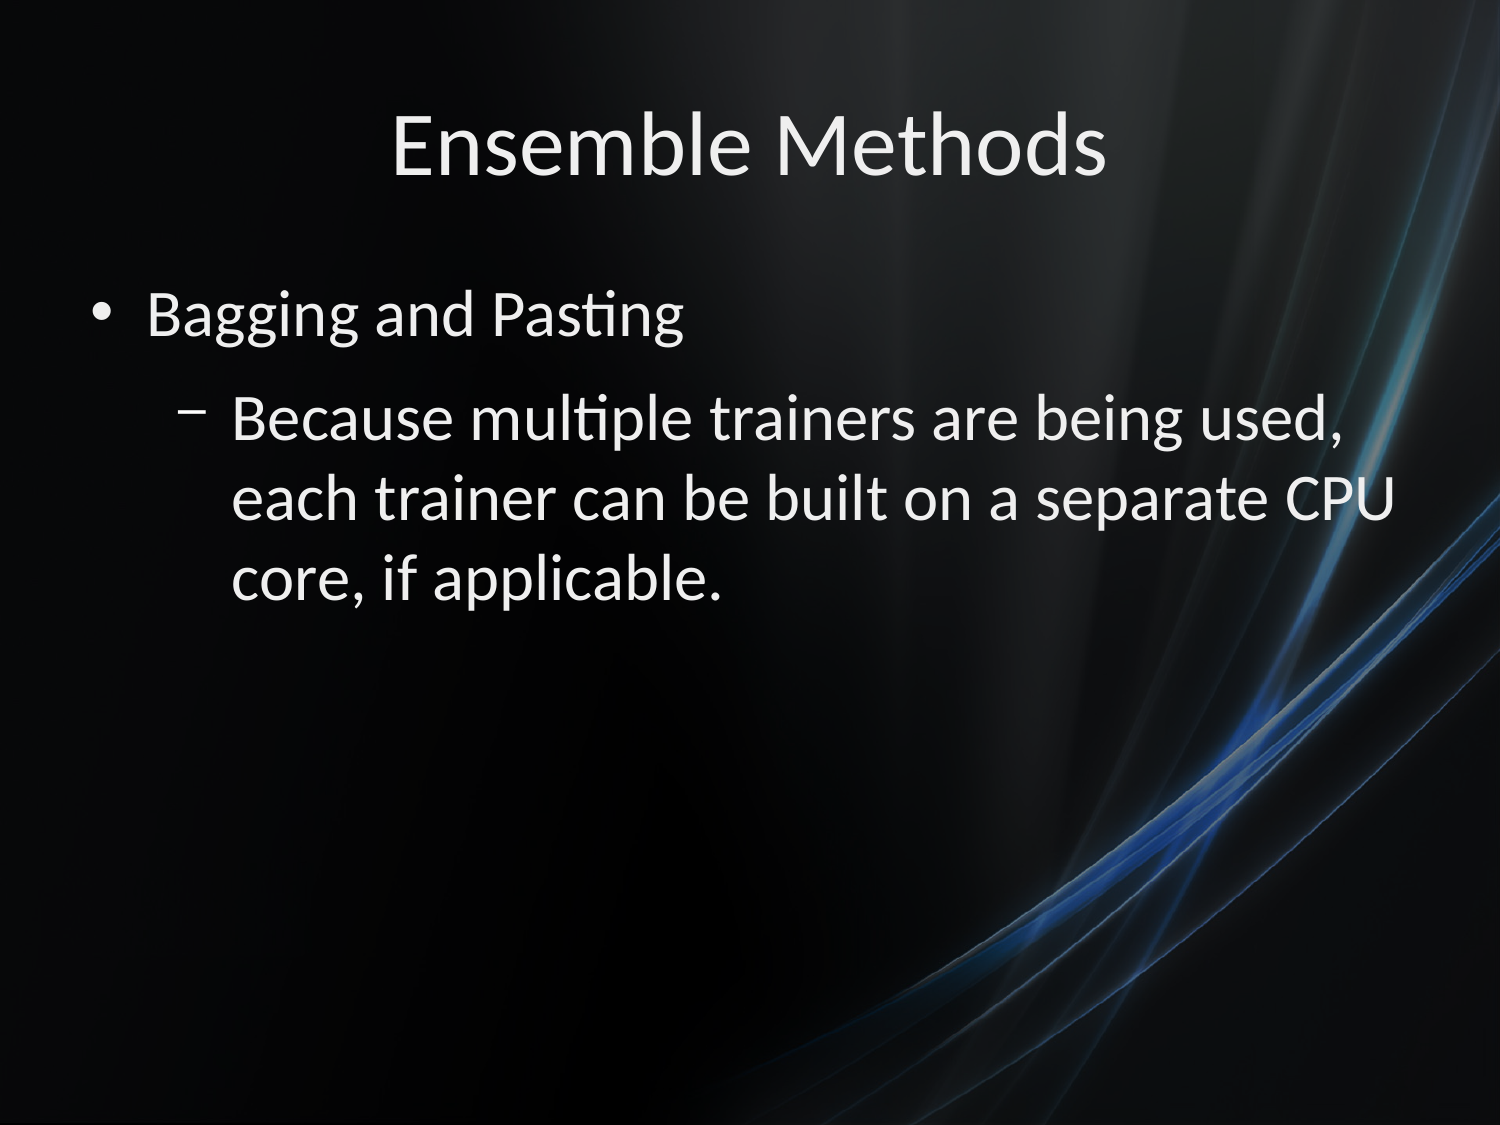

# Ensemble Methods
Bagging and Pasting
Because multiple trainers are being used, each trainer can be built on a separate CPU core, if applicable.